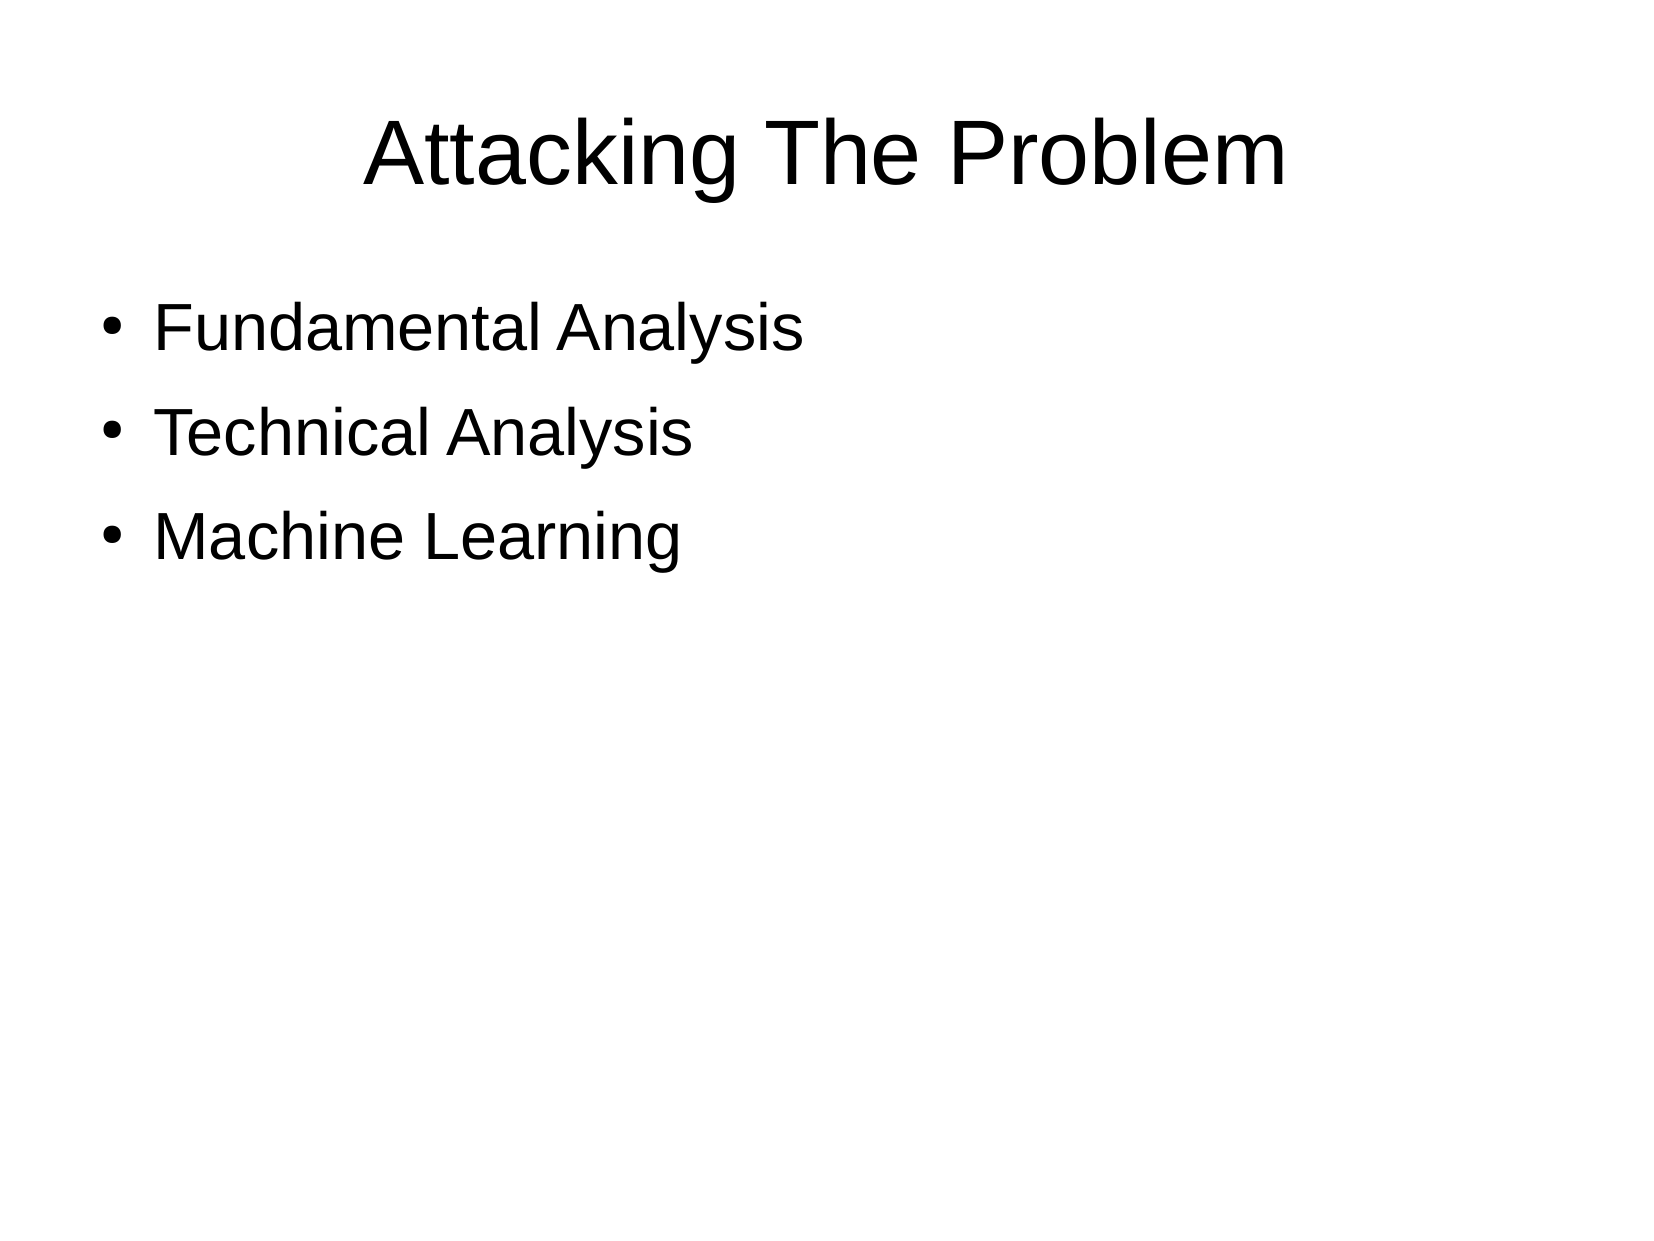

# Attacking The Problem
Fundamental Analysis
Technical Analysis
Machine Learning